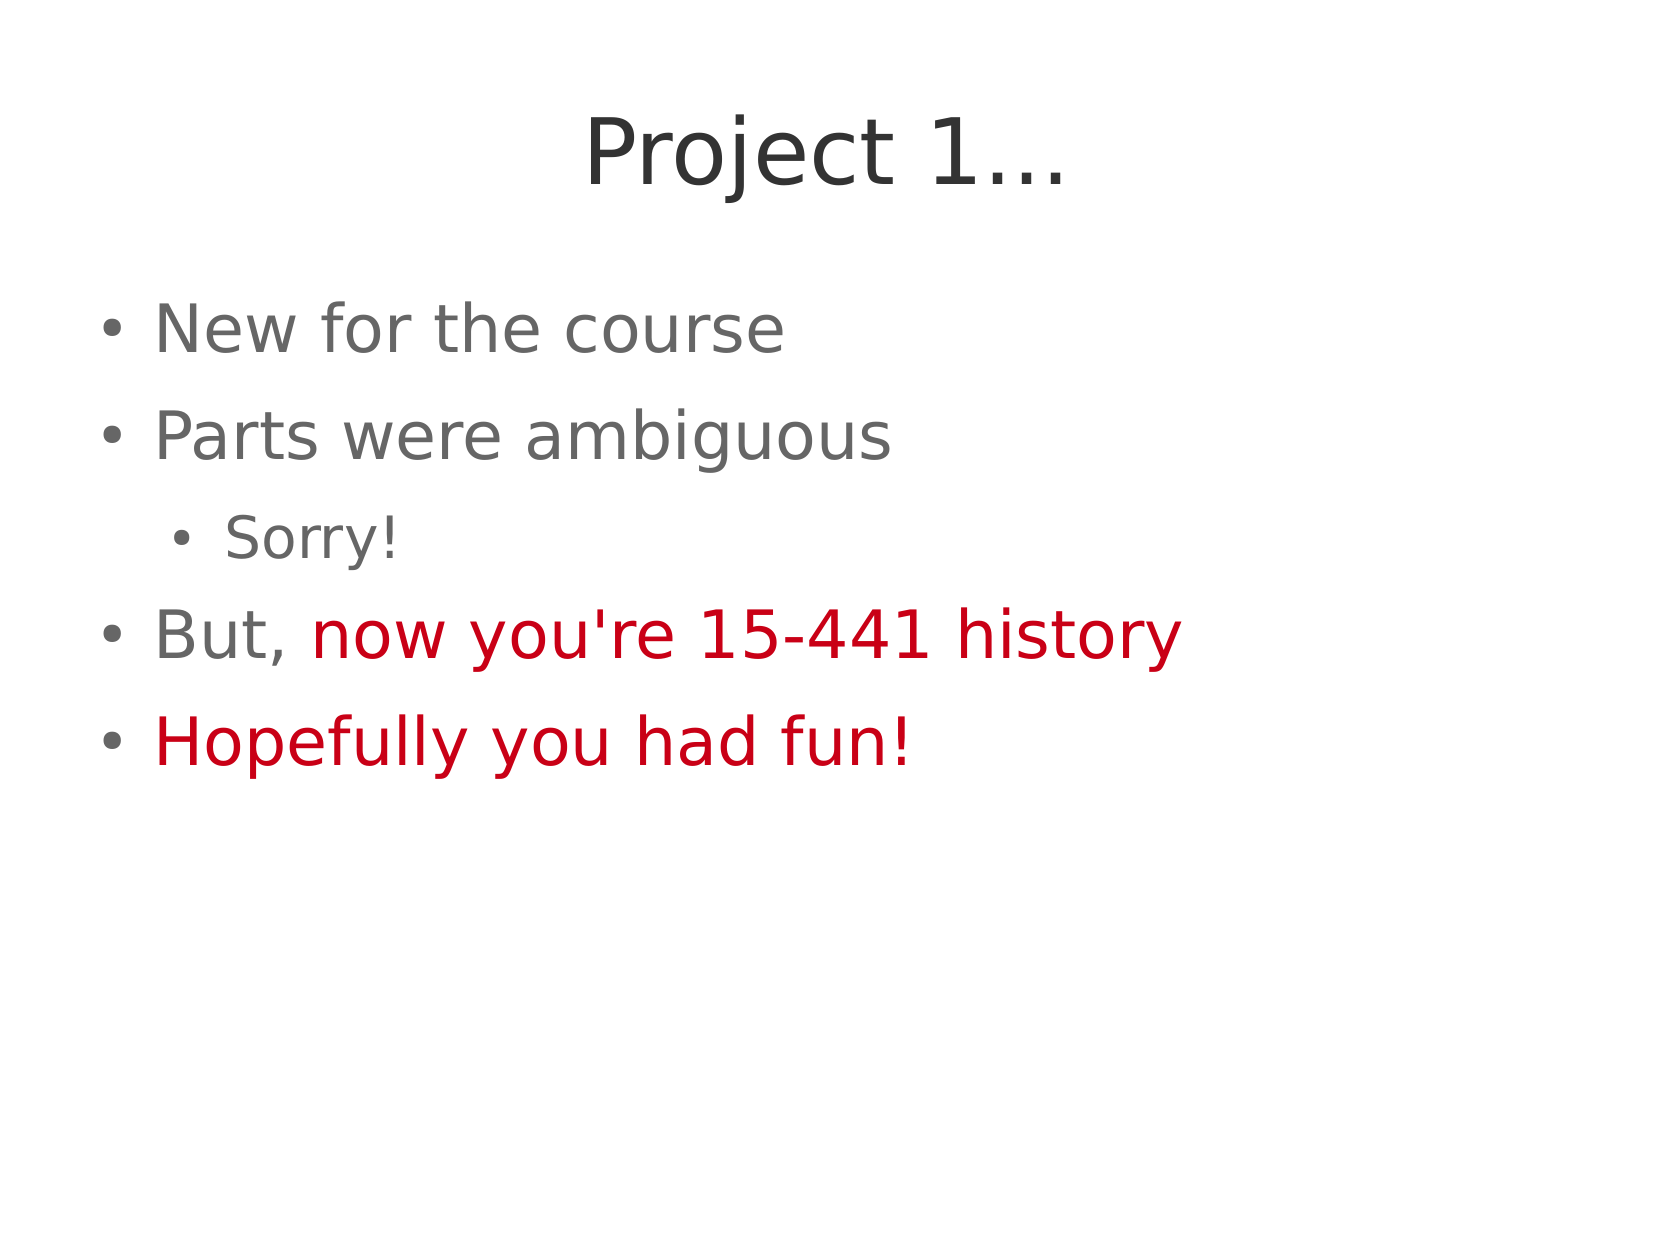

# Project 1...
New for the course
Parts were ambiguous
Sorry!
But, now you're 15-441 history
Hopefully you had fun!